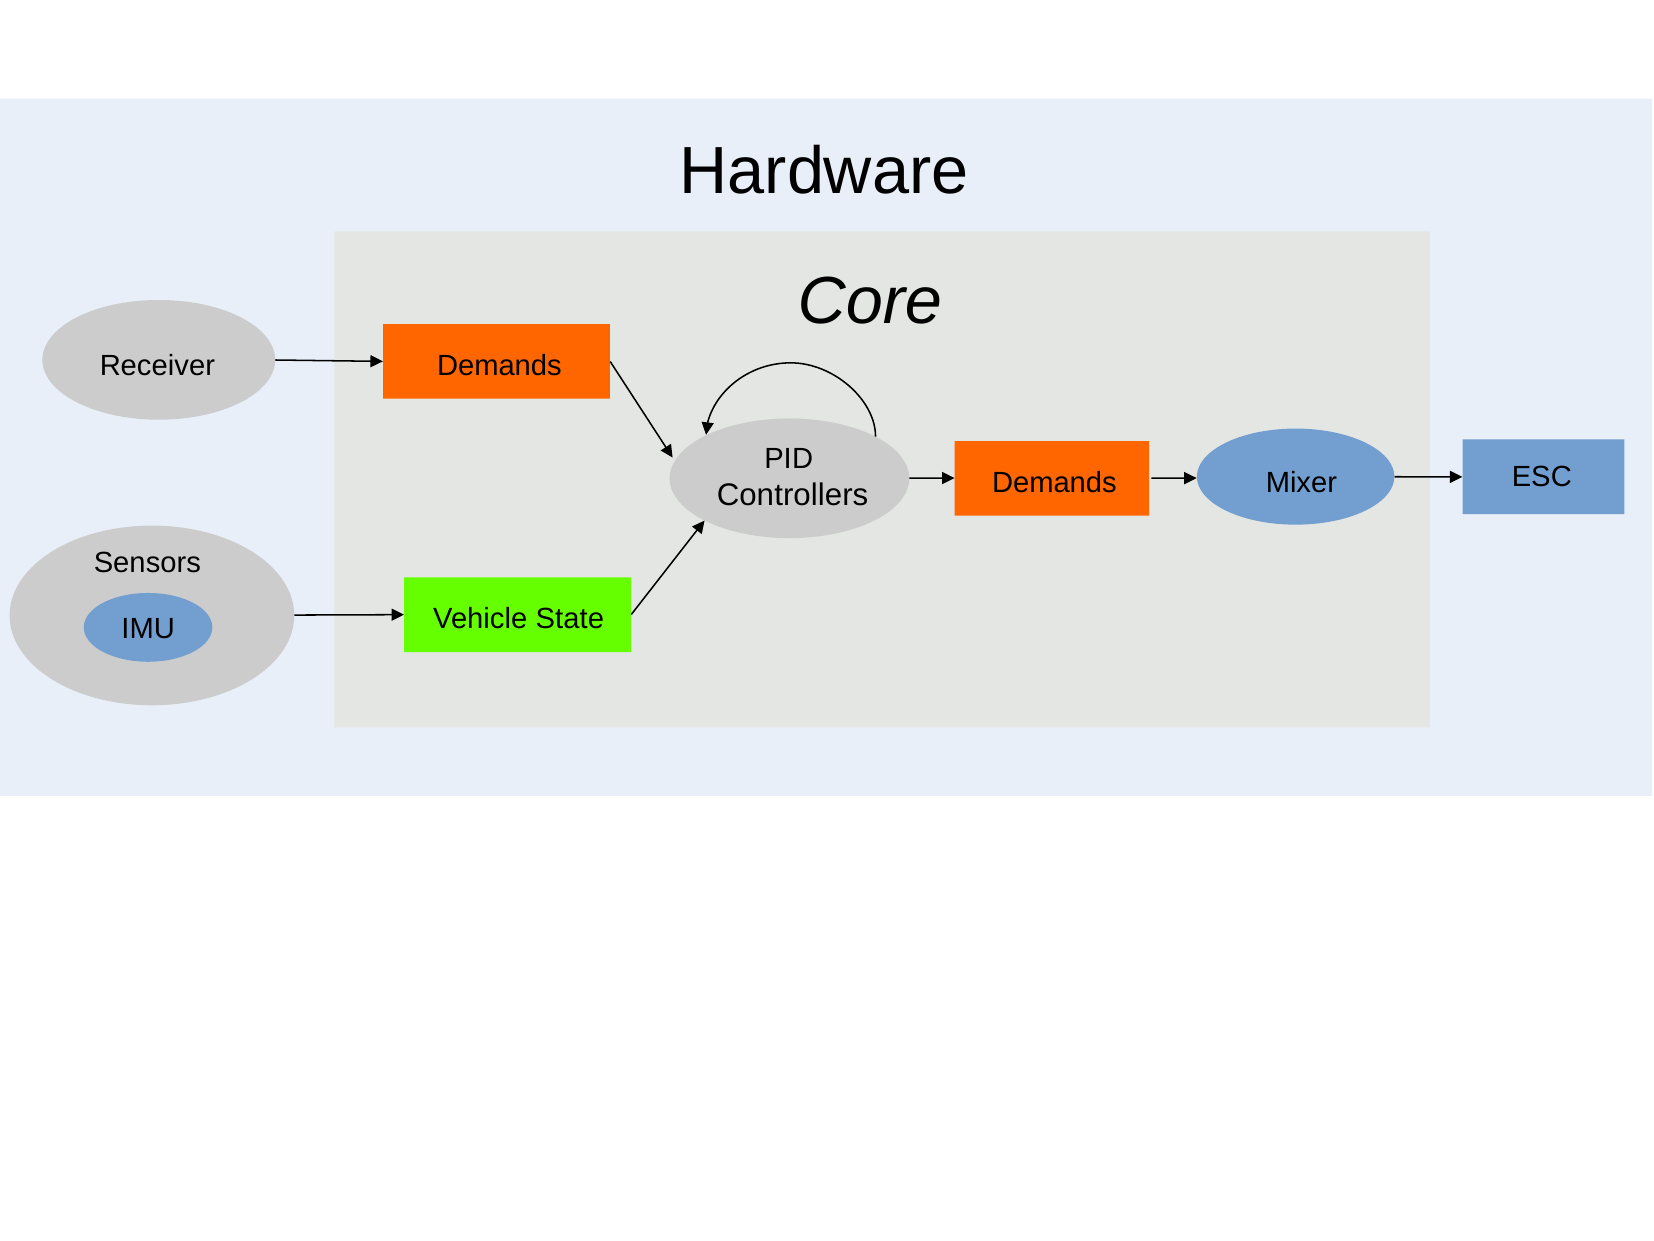

Hardware
Core
 Receiver
 Demands
PID
Controllers
Demands
 ESC
Mixer
Sensors
Vehicle State
IMU